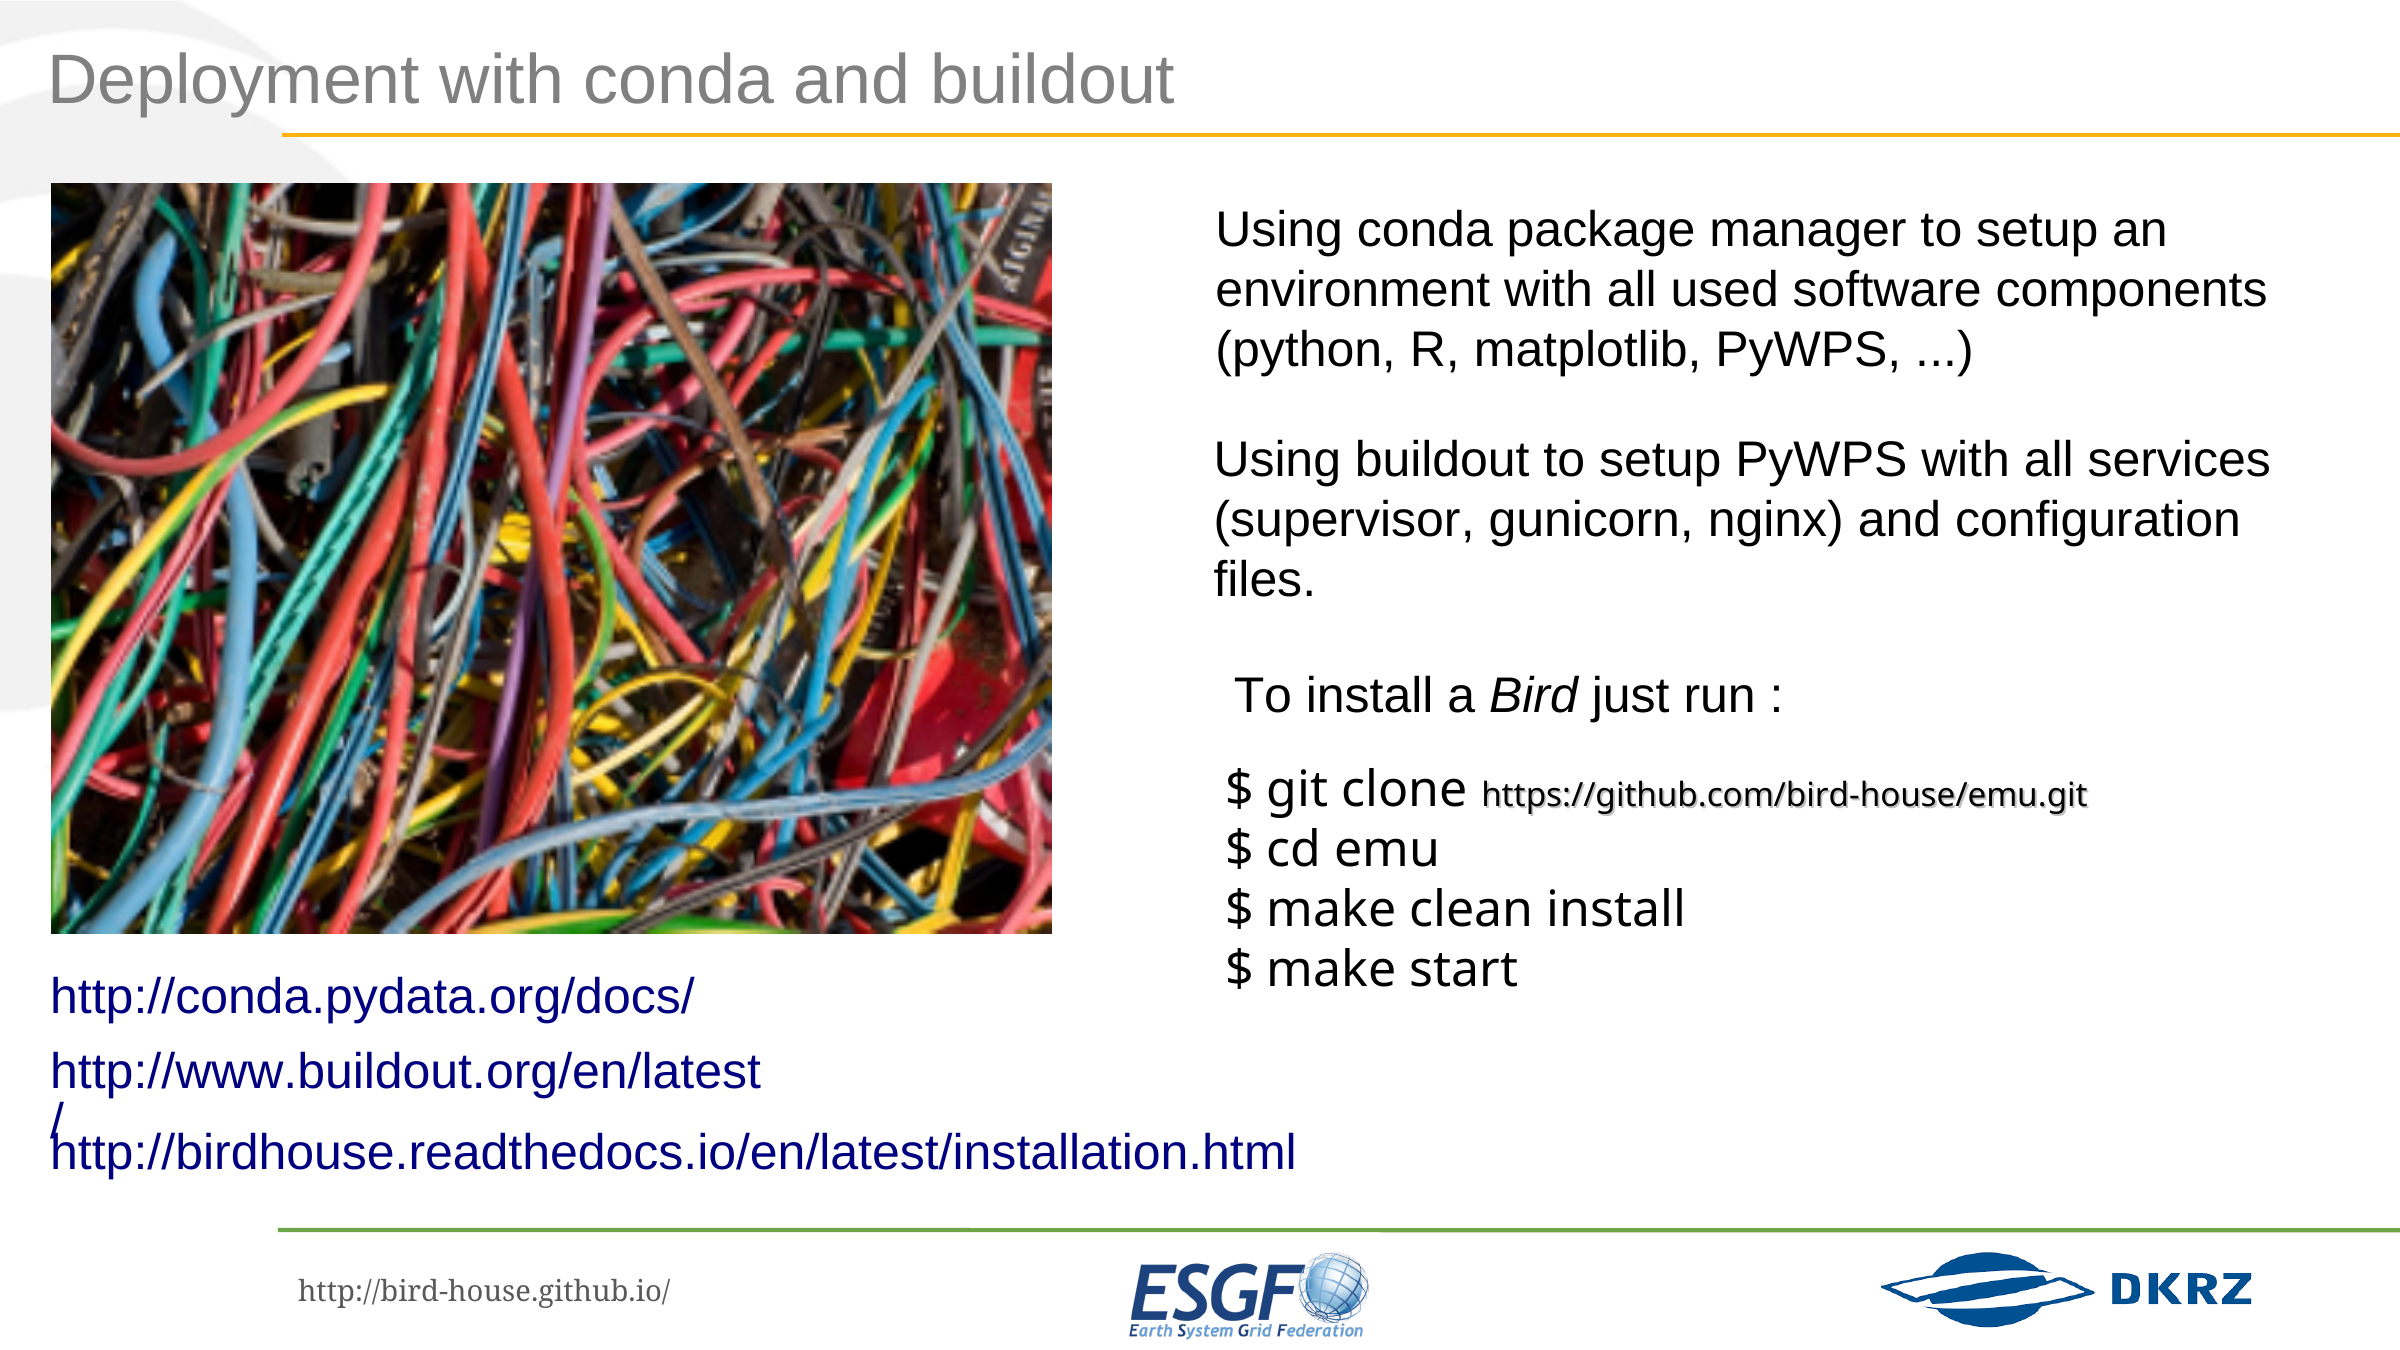

Deployment with conda and buildout
Using conda package manager to setup an
environment with all used software components
(python, R, matplotlib, PyWPS, ...)
Using buildout to setup PyWPS with all services
(supervisor, gunicorn, nginx) and configuration
files.
To install a Bird just run :
$ git clone https://github.com/bird-house/emu.git
$ cd emu
$ make clean install
$ make start
http://conda.pydata.org/docs/
http://www.buildout.org/en/latest/
http://birdhouse.readthedocs.io/en/latest/installation.html